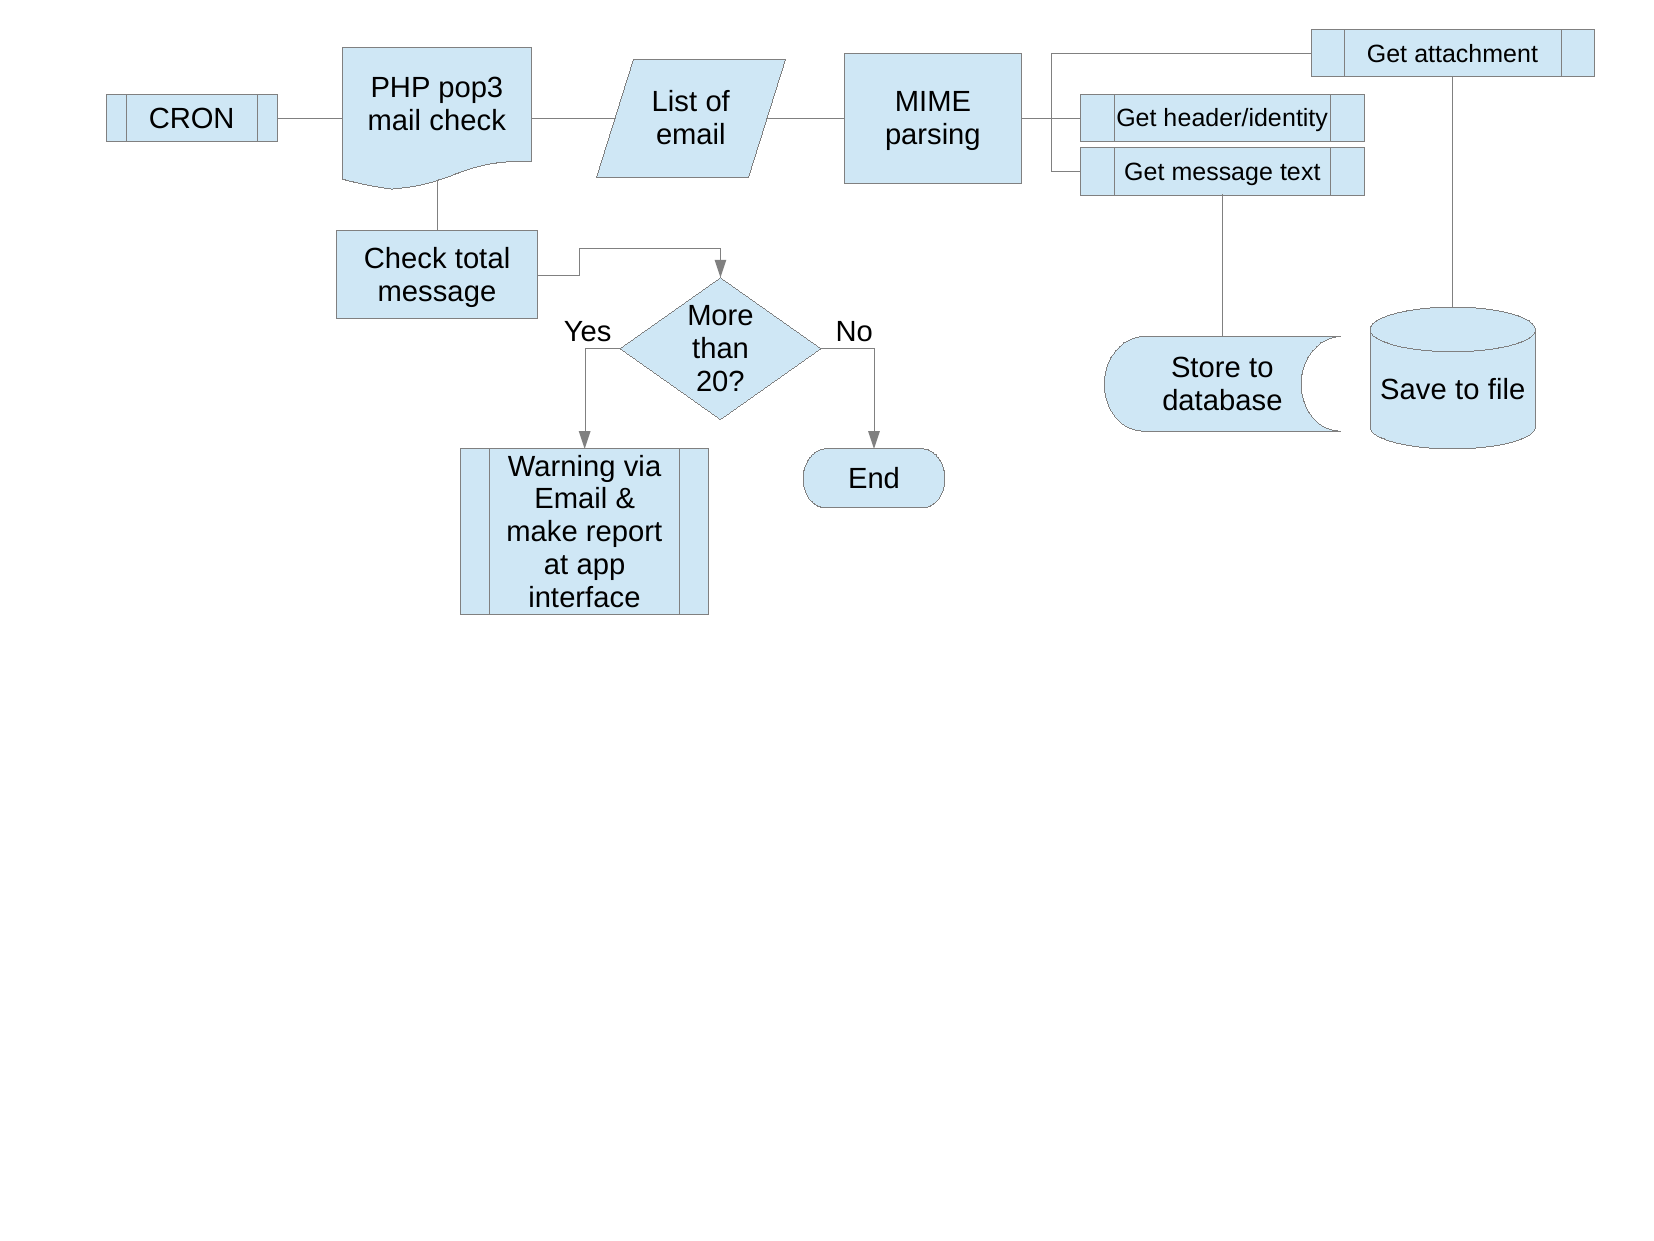

Get attachment
PHP pop3 mail check
MIME parsing
List of email
CRON
Get header/identity
Get message text
Check total message
More than 20?
Yes
No
Save to file
Store to database
Warning via Email & make report at app interface
End